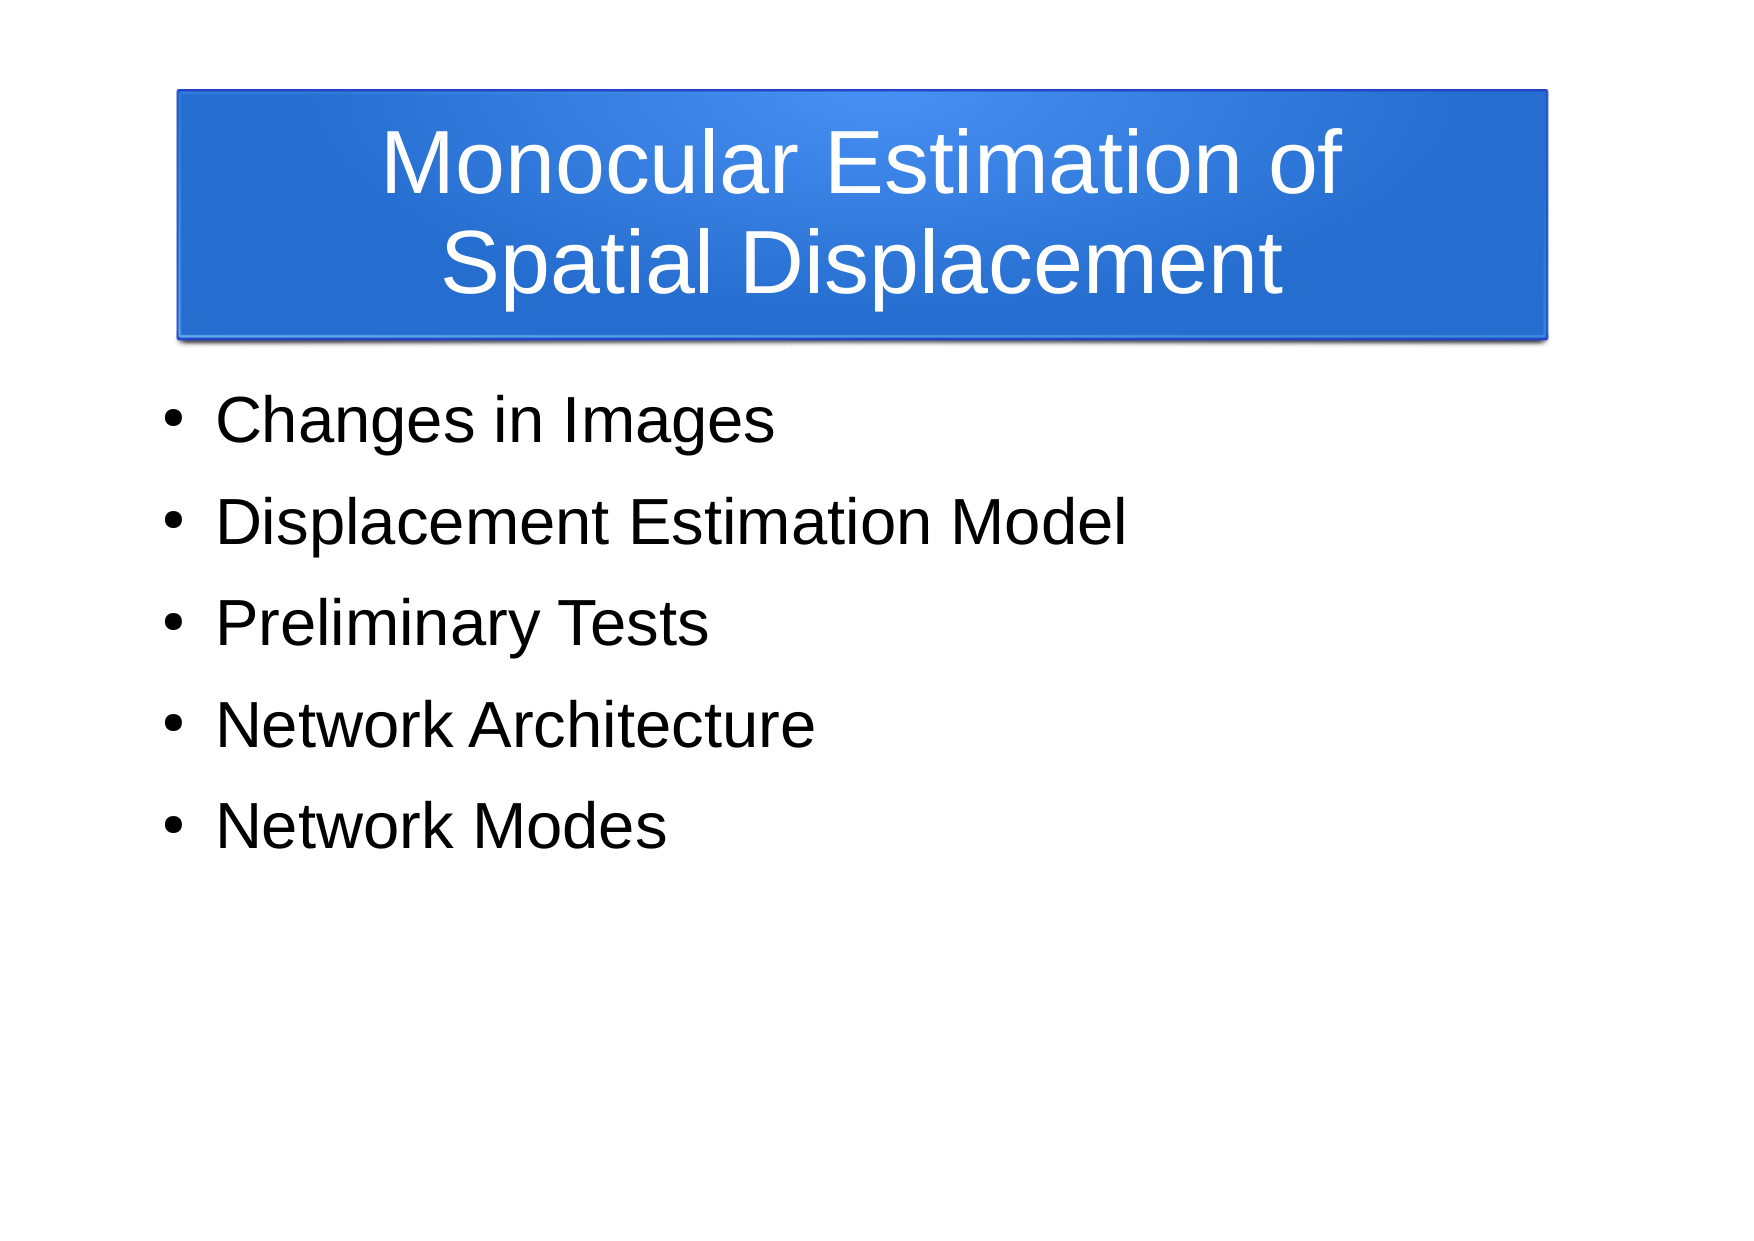

# Monocular Estimation of Spatial Displacement
Changes in Images
Displacement Estimation Model
Preliminary Tests
Network Architecture
Network Modes